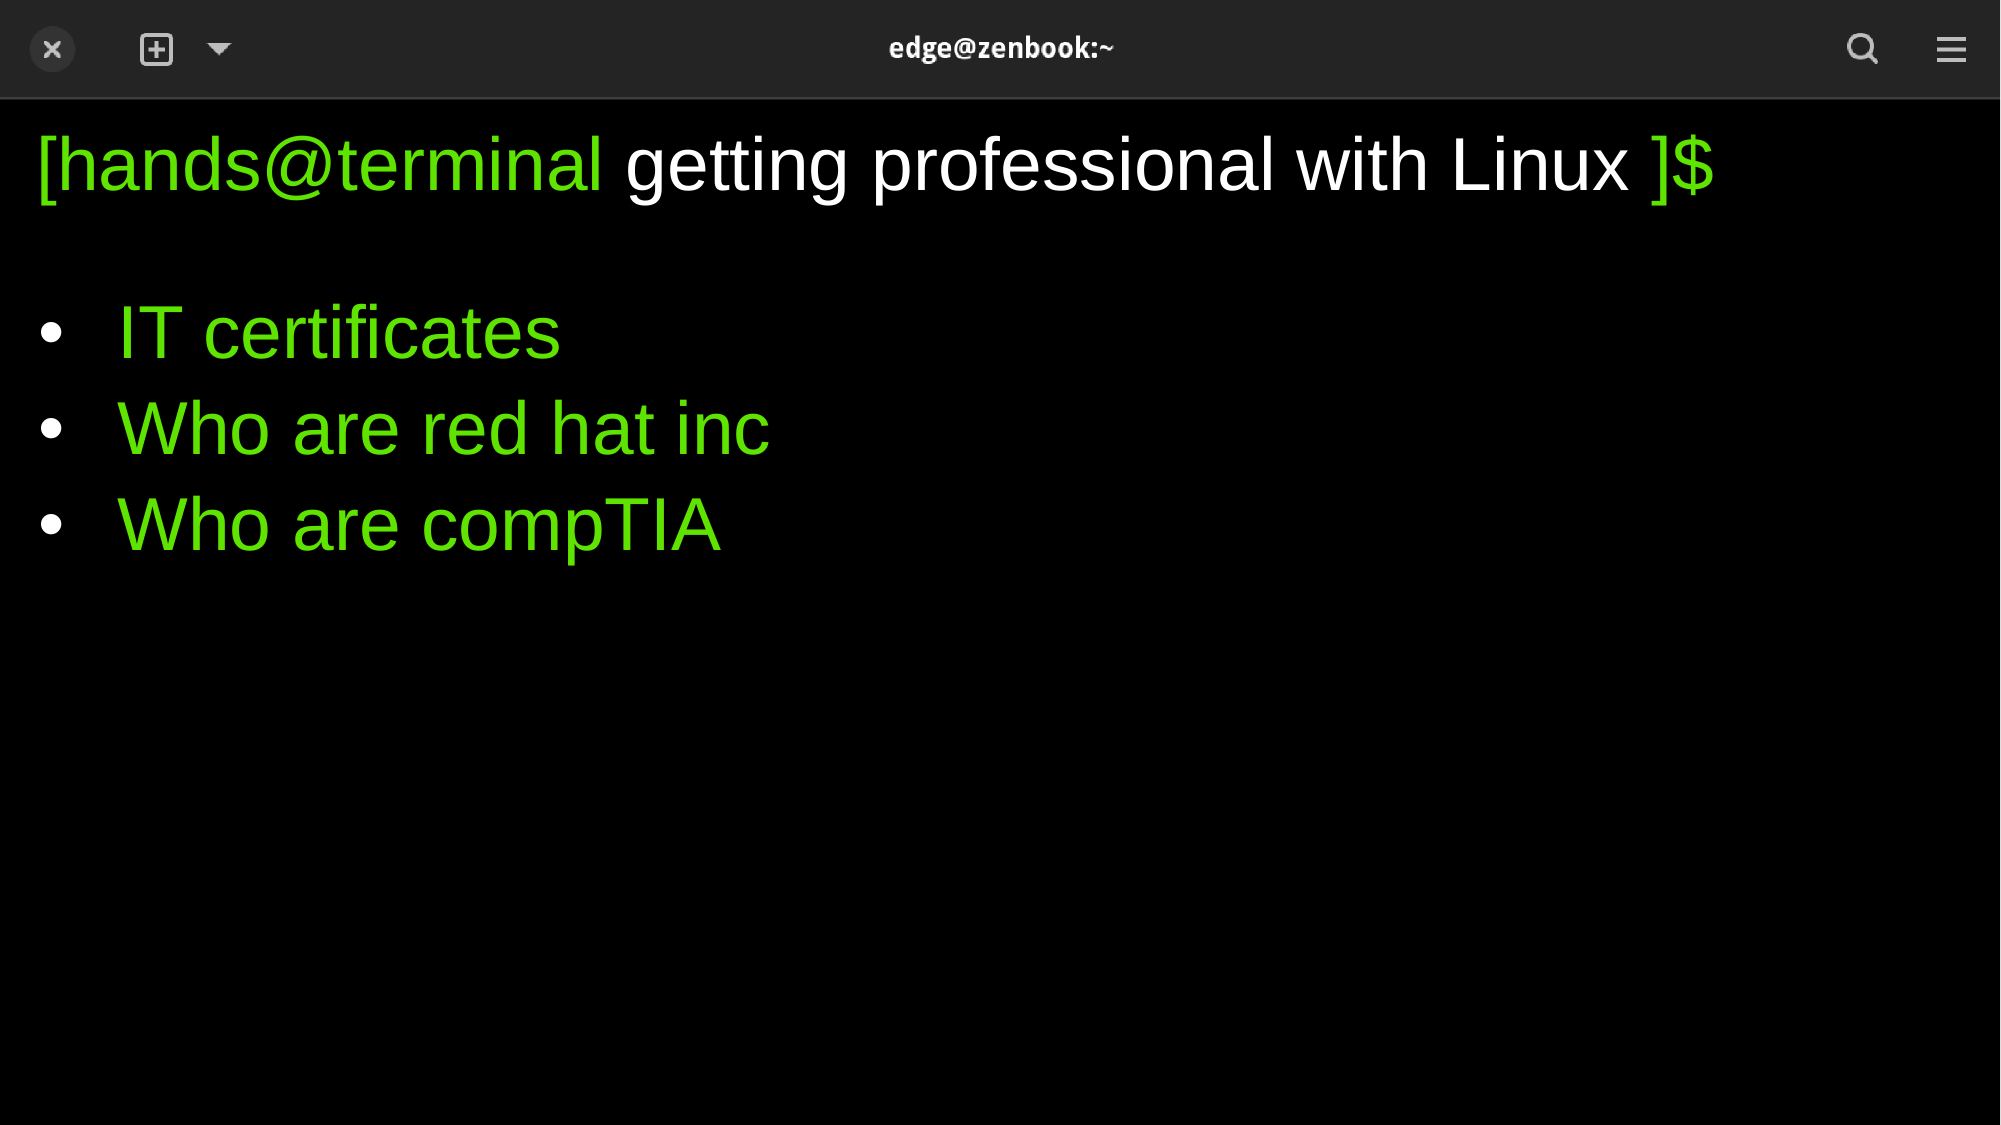

# [hands@terminal getting professional with Linux ]$
IT certificates
Who are red hat inc
Who are compTIA